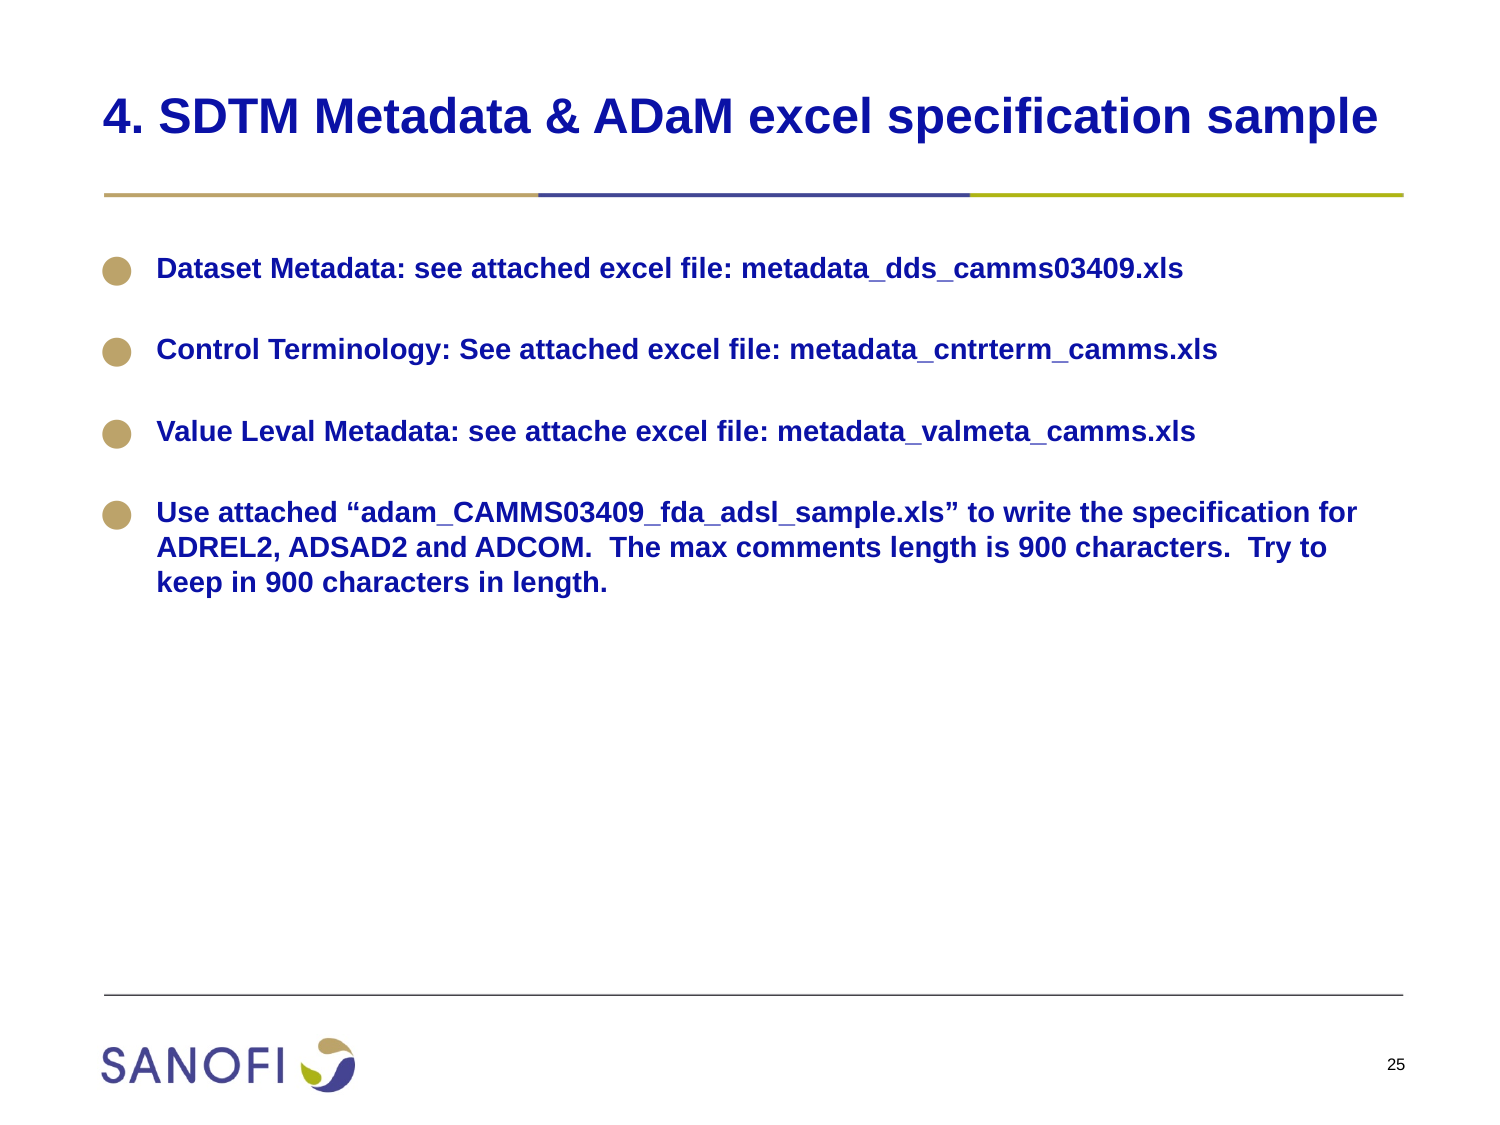

# 4. SDTM Metadata & ADaM excel specification sample
Dataset Metadata: see attached excel file: metadata_dds_camms03409.xls
Control Terminology: See attached excel file: metadata_cntrterm_camms.xls
Value Leval Metadata: see attache excel file: metadata_valmeta_camms.xls
Use attached “adam_CAMMS03409_fda_adsl_sample.xls” to write the specification for ADREL2, ADSAD2 and ADCOM. The max comments length is 900 characters. Try to keep in 900 characters in length.